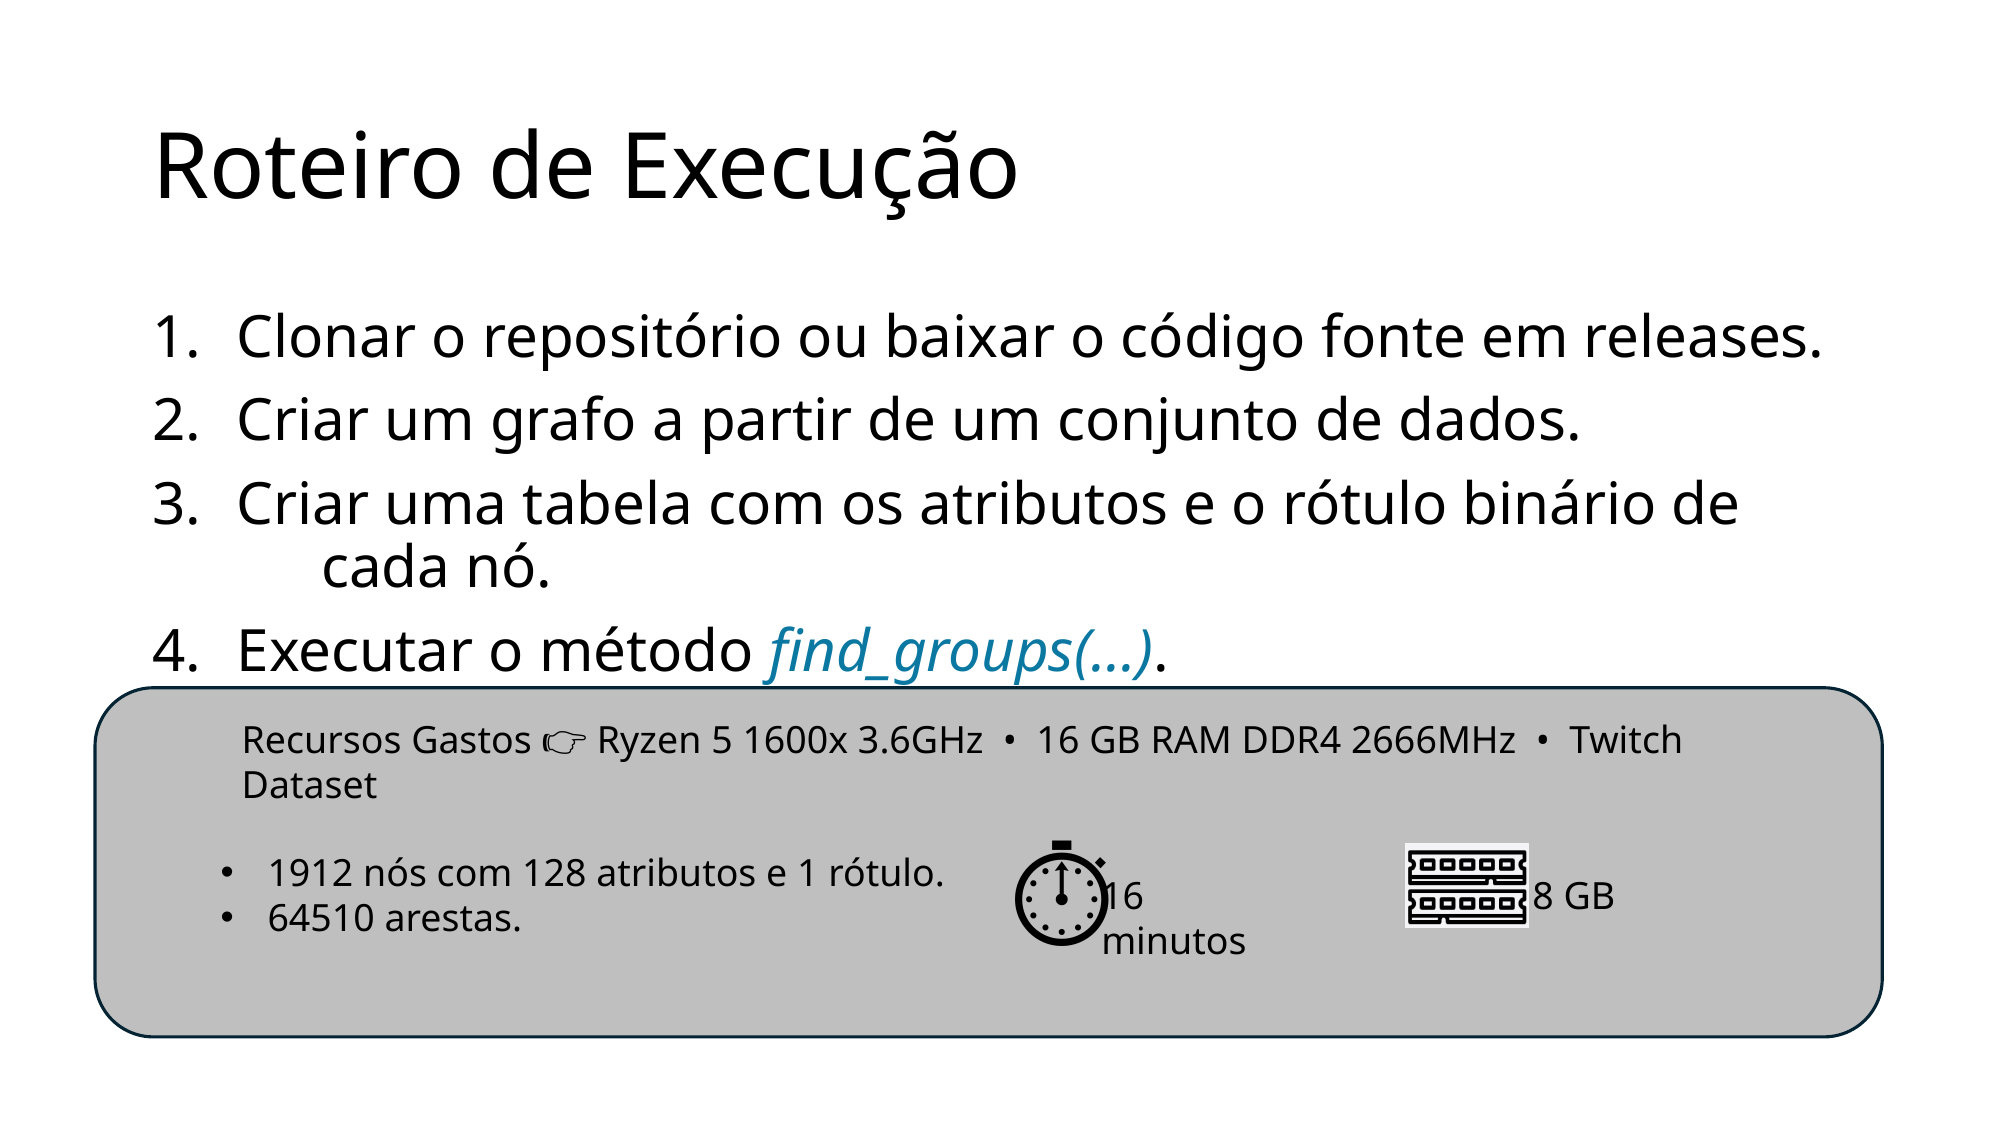

# Roteiro de Execução
Clonar o repositório ou baixar o código fonte em releases.
Criar um grafo a partir de um conjunto de dados.
Criar uma tabela com os atributos e o rótulo binário de cada nó.
Executar o método find_groups(...).
Recursos Gastos 👉 Ryzen 5 1600x 3.6GHz  •  16 GB RAM DDR4 2666MHz  •  Twitch Dataset
⏱
1912 nós com 128 atributos e 1 rótulo.
64510 arestas.
16 minutos
8 GB